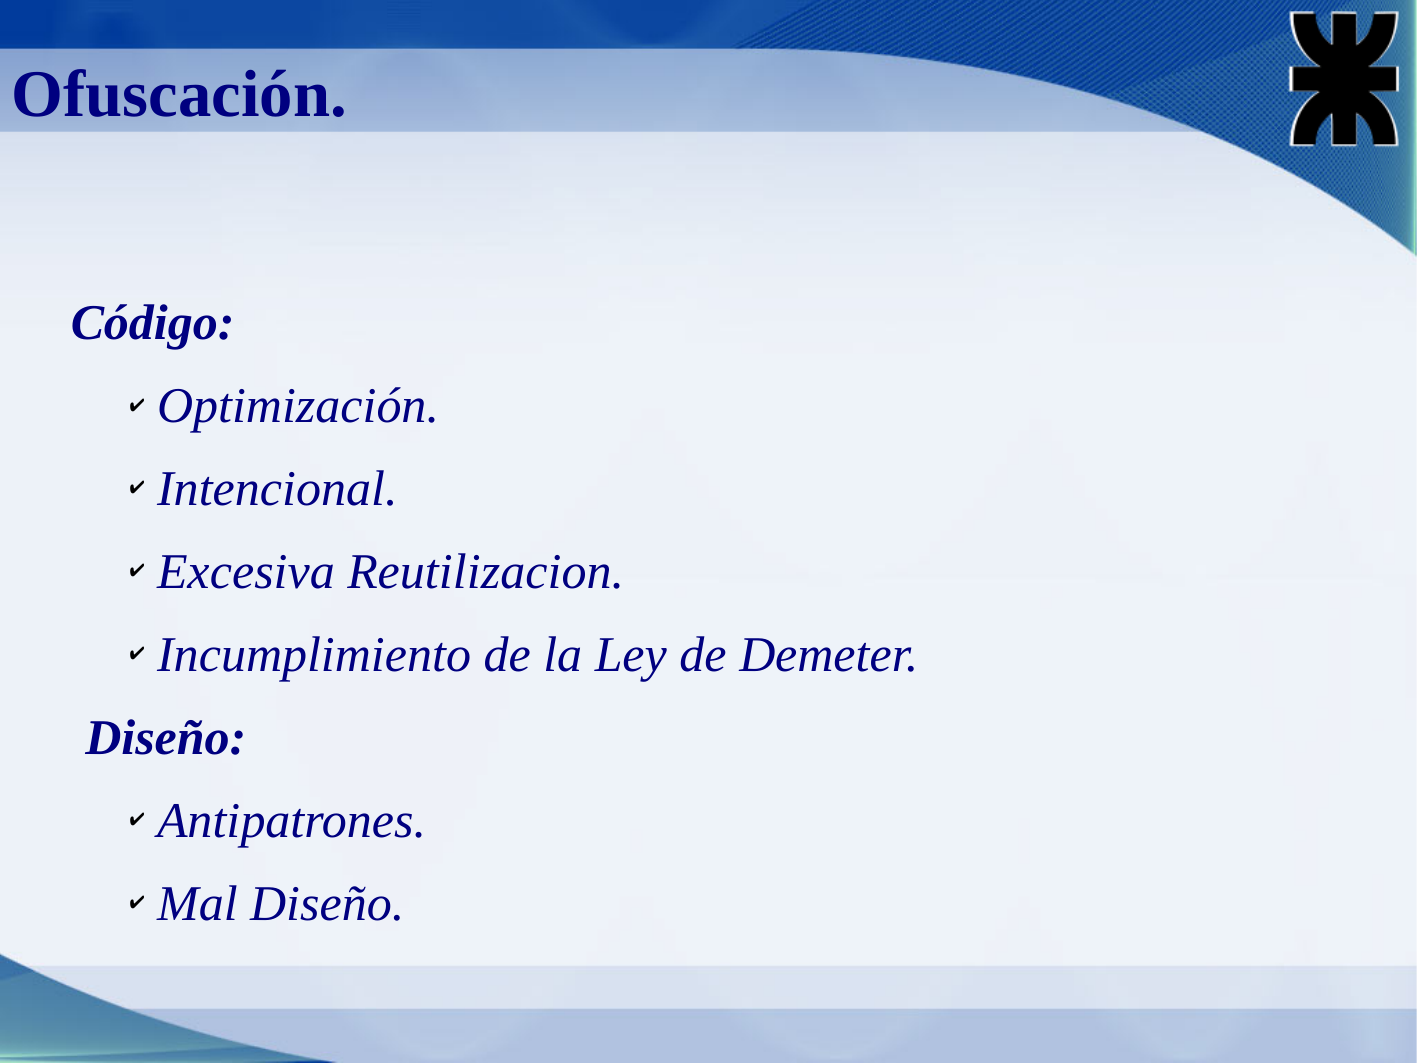

# Ofuscación.
Código:
 Optimización.
 Intencional.
 Excesiva Reutilizacion.
 Incumplimiento de la Ley de Demeter.
Diseño:
 Antipatrones.
 Mal Diseño.